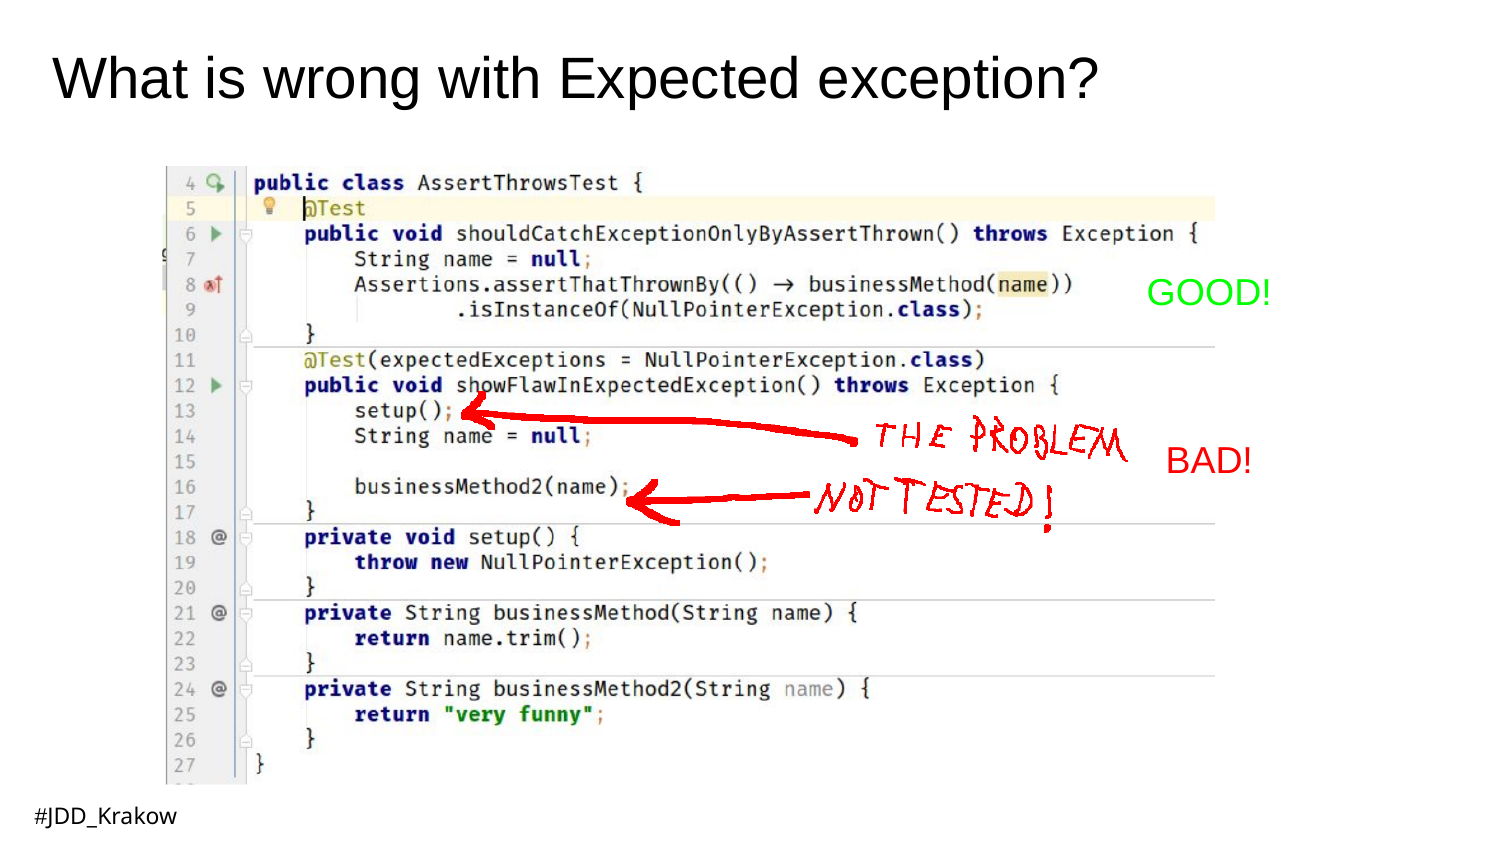

# What is wrong with Expected exception?
GOOD!
BAD!
 #JDD_Krakow